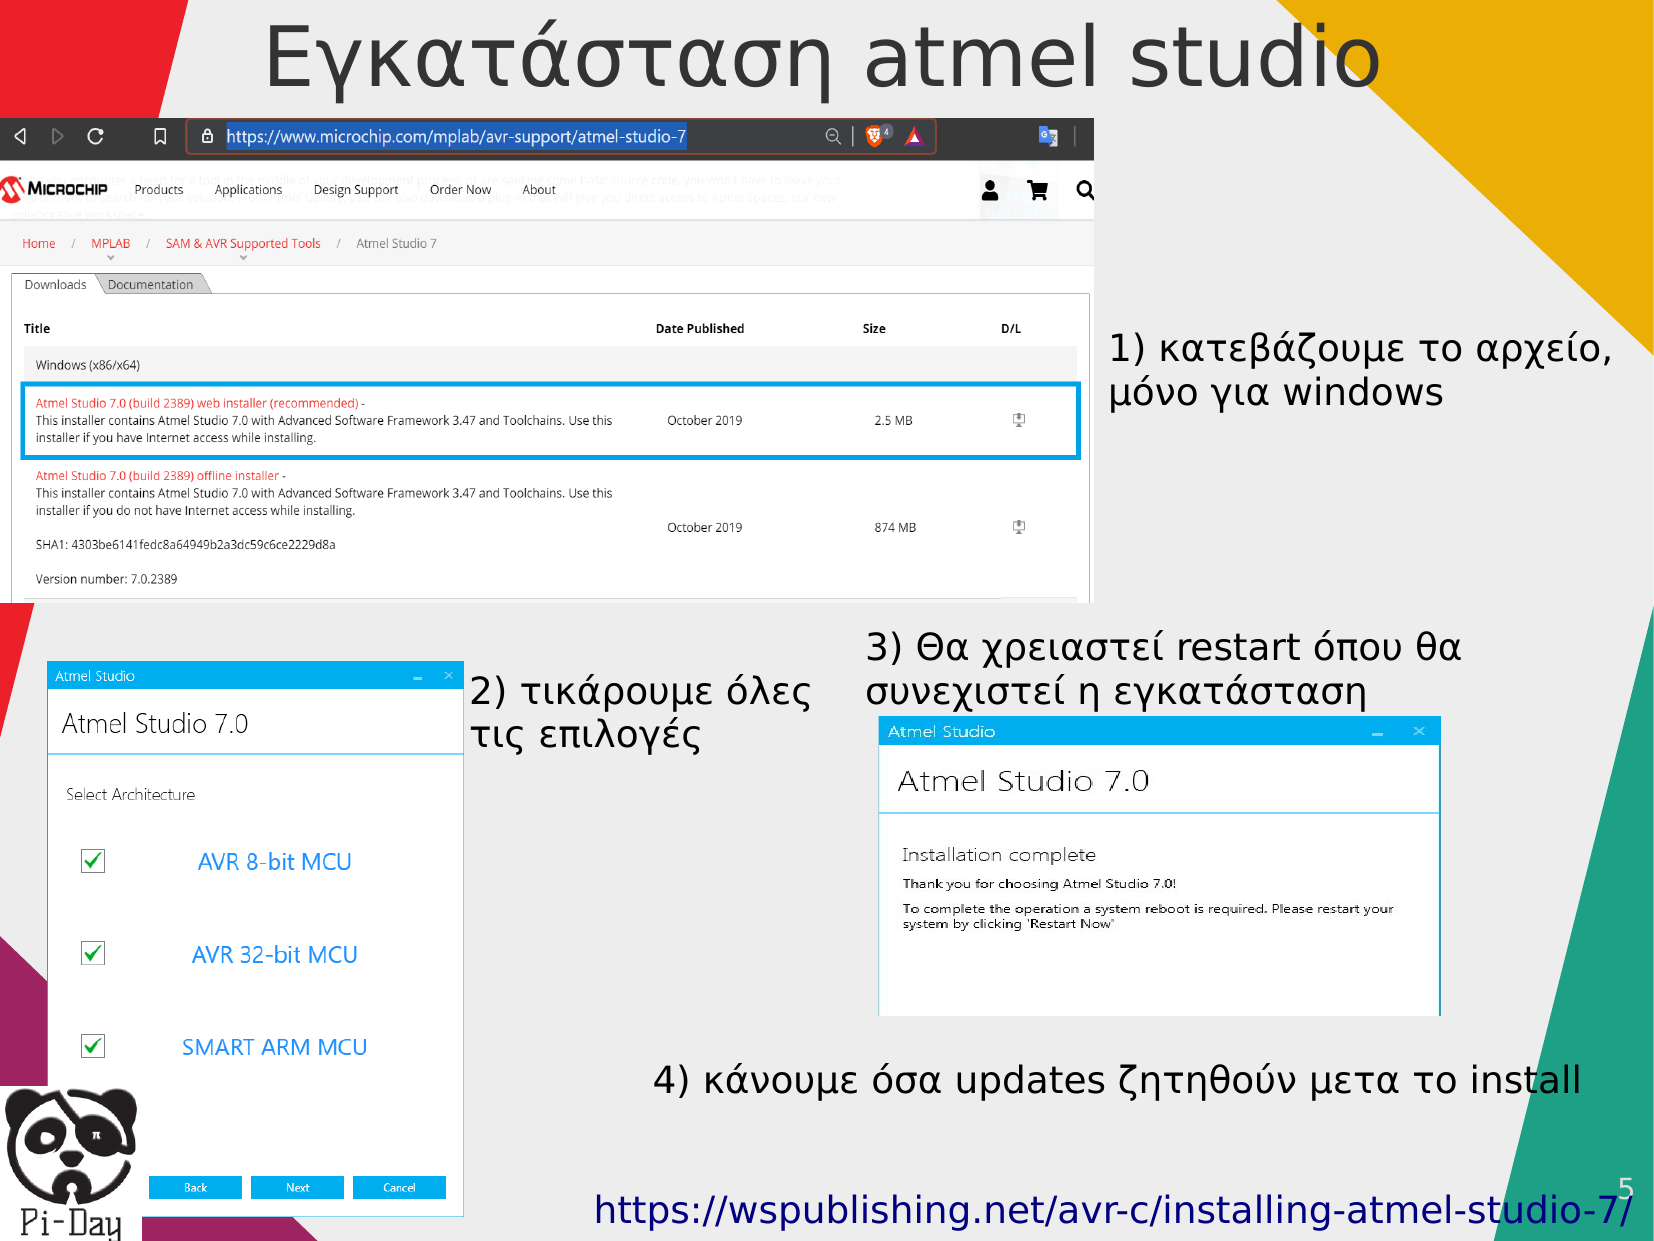

# Εγκατάσταση atmel studio
1) κατεβάζουμε το αρχείο,
μόνο για windows
3) Θα χρειαστεί restart όπου θα
συνεχιστεί η εγκατάσταση
2) τικάρουμε όλες
τις επιλογές
4) κάνουμε όσα updates ζητηθούν μετα το install
5
https://wspublishing.net/avr-c/installing-atmel-studio-7/